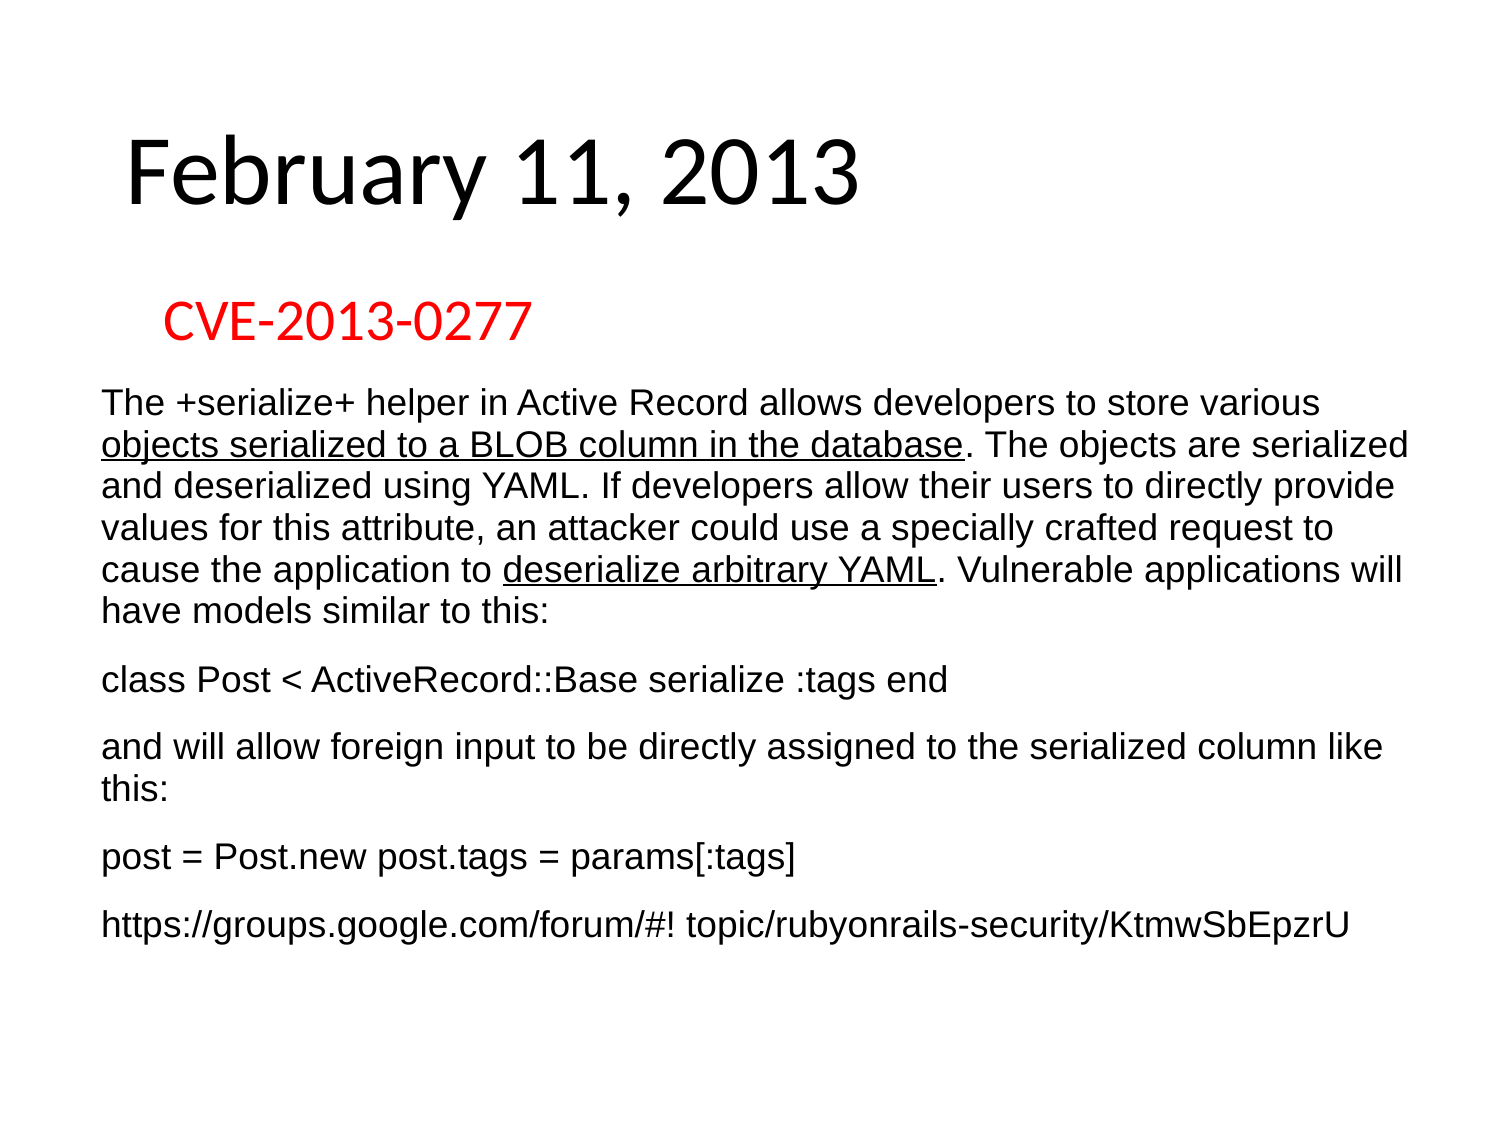

# February 11, 2013
CVE-2013-0277
The +serialize+ helper in Active Record allows developers to store various objects serialized to a BLOB column in the database. The objects are serialized and deserialized using YAML. If developers allow their users to directly provide values for this attribute, an attacker could use a specially crafted request to cause the application to deserialize arbitrary YAML. Vulnerable applications will have models similar to this:
class Post < ActiveRecord::Base serialize :tags end
and will allow foreign input to be directly assigned to the serialized column like this:
post = Post.new post.tags = params[:tags]
https://groups.google.com/forum/#! topic/rubyonrails-security/KtmwSbEpzrU